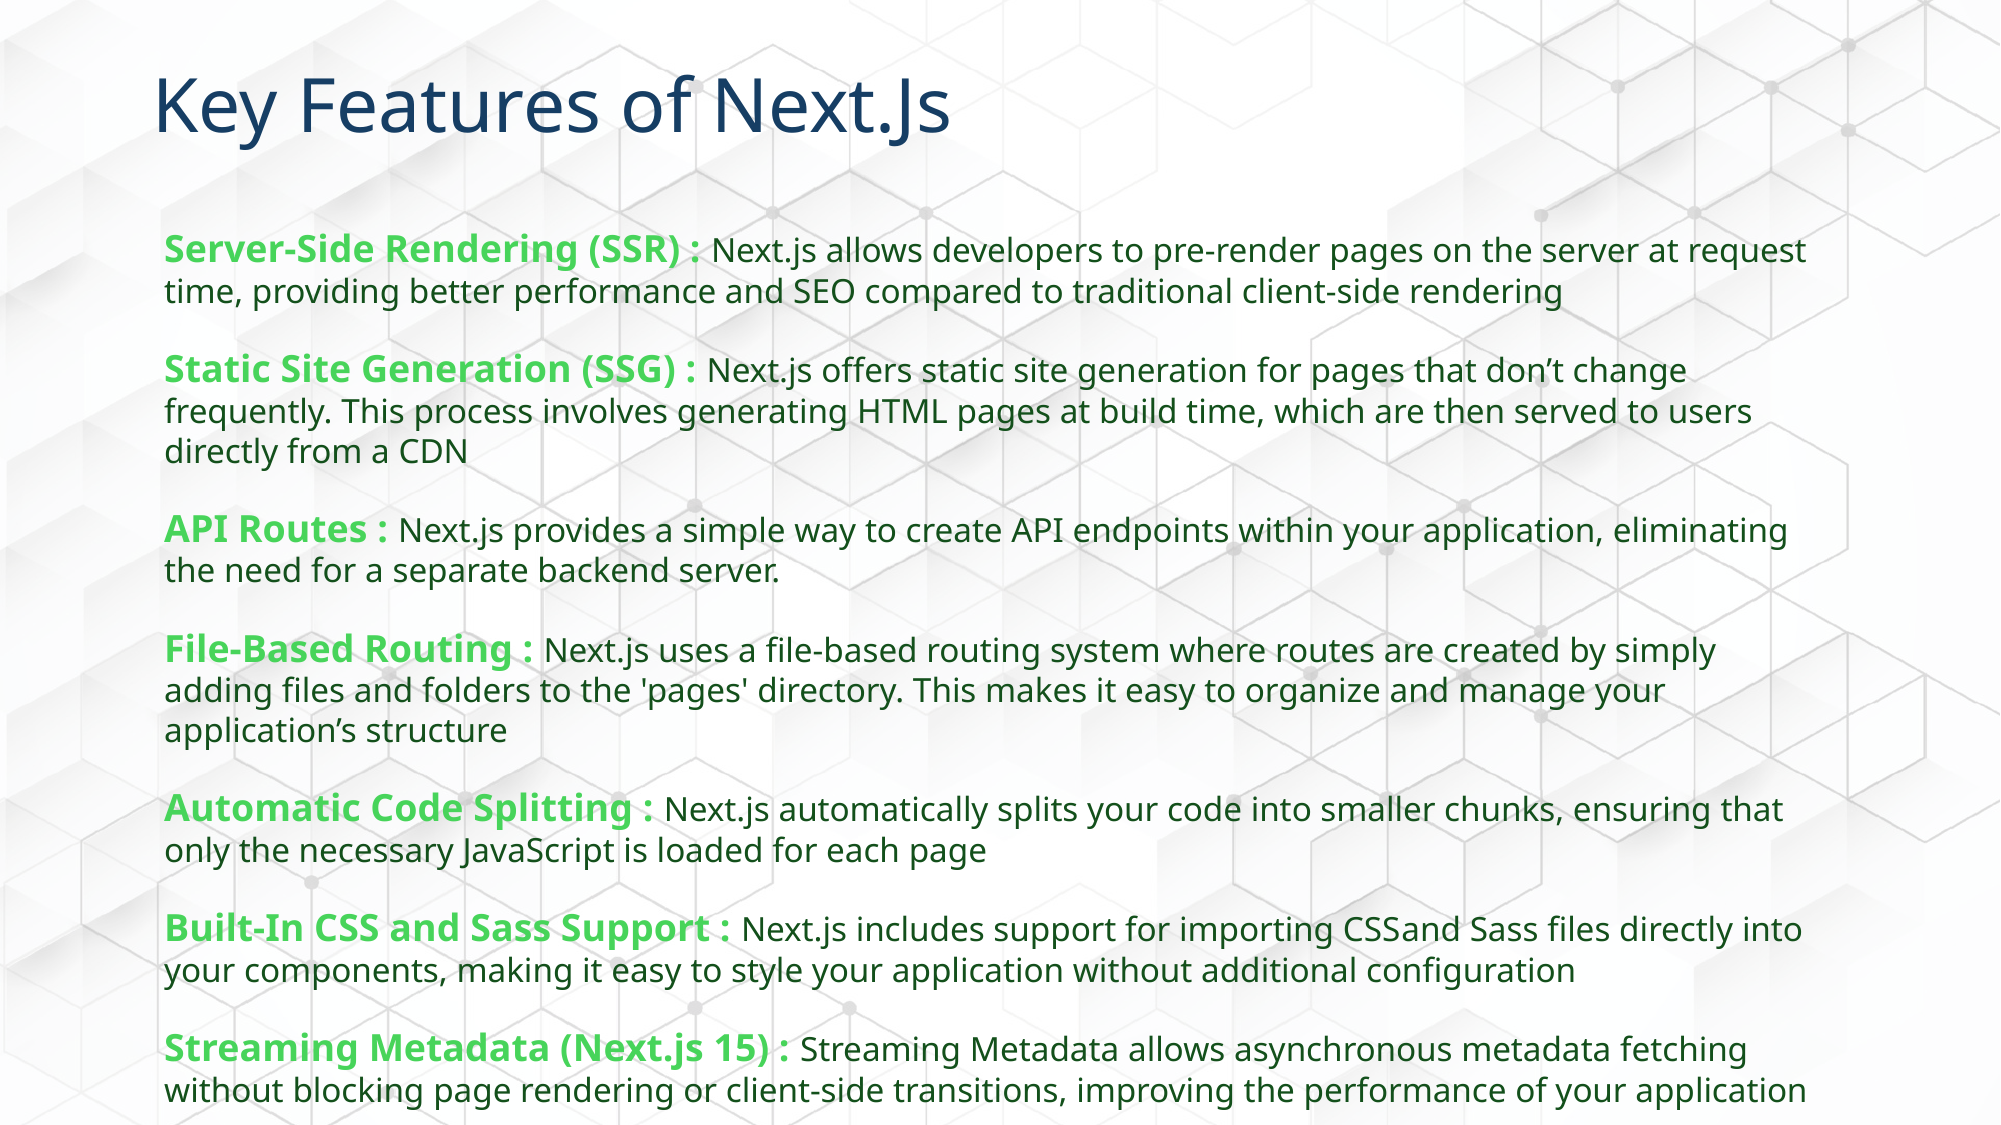

# Key Features of Next.Js
Server-Side Rendering (SSR) : Next.js allows developers to pre-render pages on the server at request time, providing better performance and SEO compared to traditional client-side rendering
Static Site Generation (SSG) : Next.js offers static site generation for pages that don’t change frequently. This process involves generating HTML pages at build time, which are then served to users directly from a CDN
API Routes : Next.js provides a simple way to create API endpoints within your application, eliminating the need for a separate backend server.
File-Based Routing : Next.js uses a file-based routing system where routes are created by simply adding files and folders to the 'pages' directory. This makes it easy to organize and manage your application’s structure
Automatic Code Splitting : Next.js automatically splits your code into smaller chunks, ensuring that only the necessary JavaScript is loaded for each page
Built-In CSS and Sass Support : Next.js includes support for importing CSSand Sass files directly into your components, making it easy to style your application without additional configuration
Streaming Metadata (Next.js 15) : Streaming Metadata allows asynchronous metadata fetching without blocking page rendering or client-side transitions, improving the performance of your application